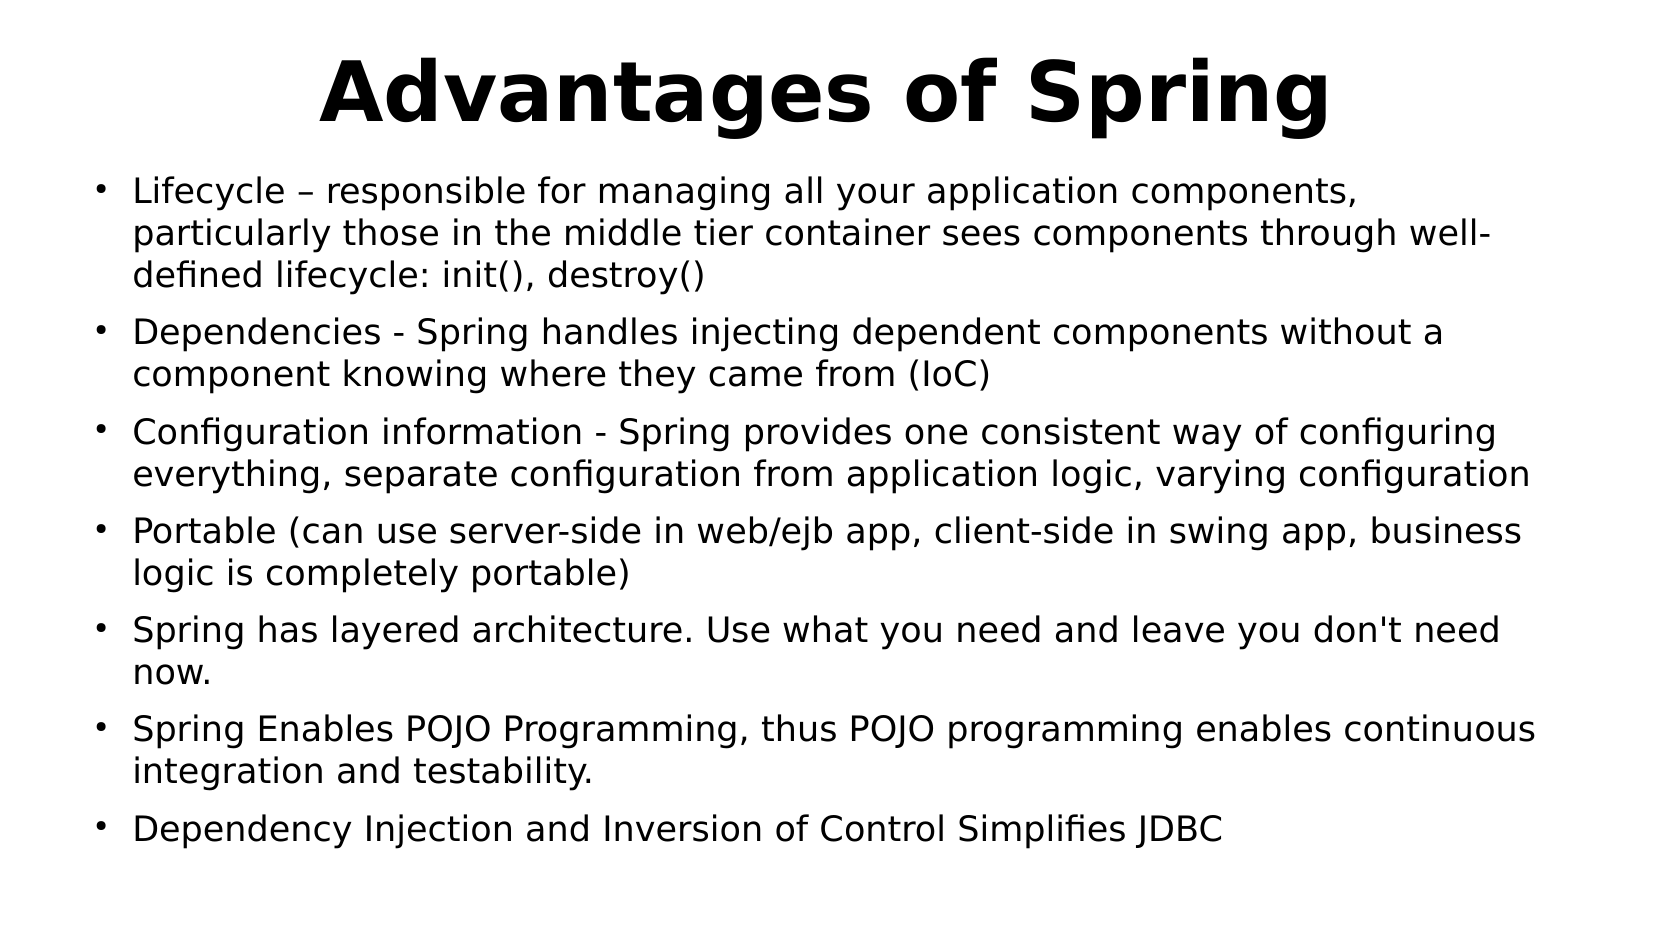

# Advantages of Spring
Lifecycle – responsible for managing all your application components, particularly those in the middle tier container sees components through well-defined lifecycle: init(), destroy()
Dependencies - Spring handles injecting dependent components without a component knowing where they came from (IoC)
Configuration information - Spring provides one consistent way of configuring everything, separate configuration from application logic, varying configuration
Portable (can use server-side in web/ejb app, client-side in swing app, business logic is completely portable)
Spring has layered architecture. Use what you need and leave you don't need now.
Spring Enables POJO Programming, thus POJO programming enables continuous integration and testability.
Dependency Injection and Inversion of Control Simplifies JDBC